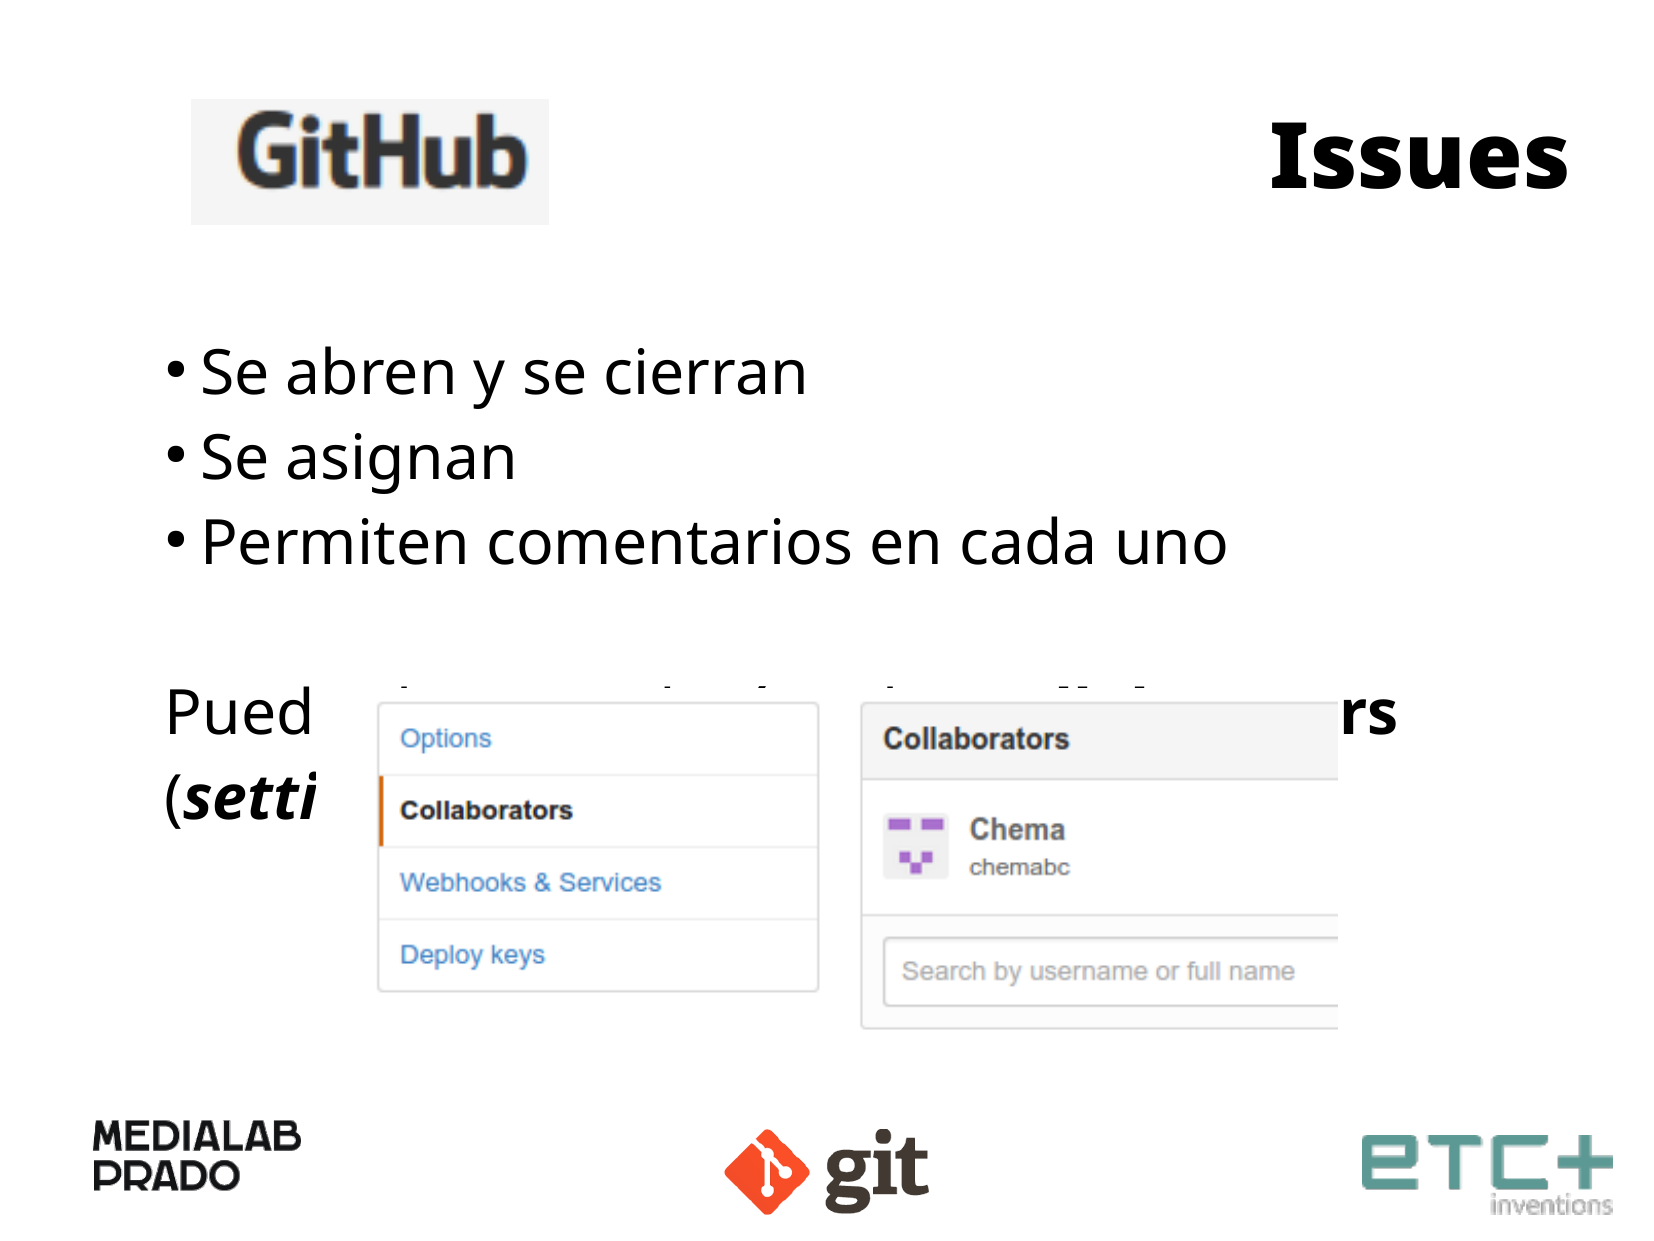

# Issues
Se abren y se cierran
Se asignan
Permiten comentarios en cada uno
Puedes limitar edición a los collaborators (settings):